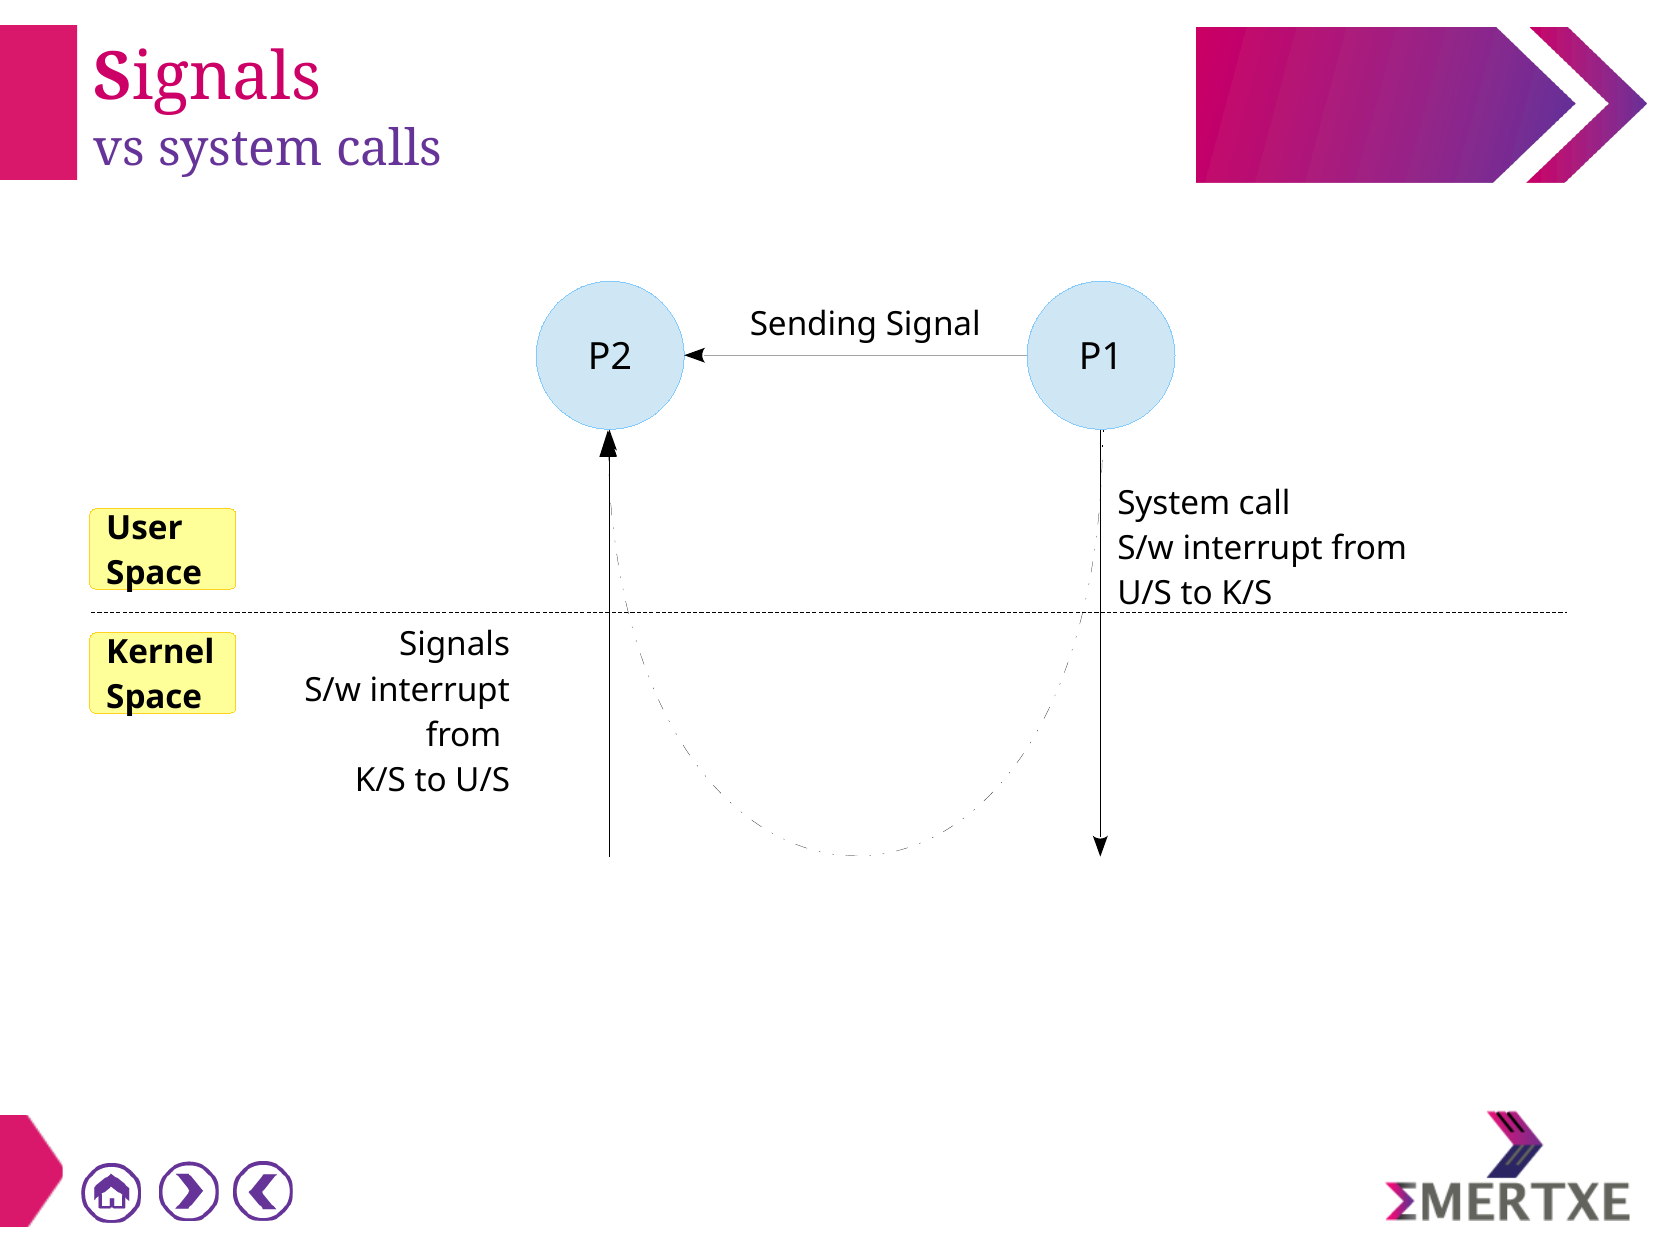

# Signals vs system calls
P2
P1
Sending Signal
System call
S/w interrupt from
U/S to K/S
User
Space
Signals
S/w interrupt from
K/S to U/S
Kernel
Space